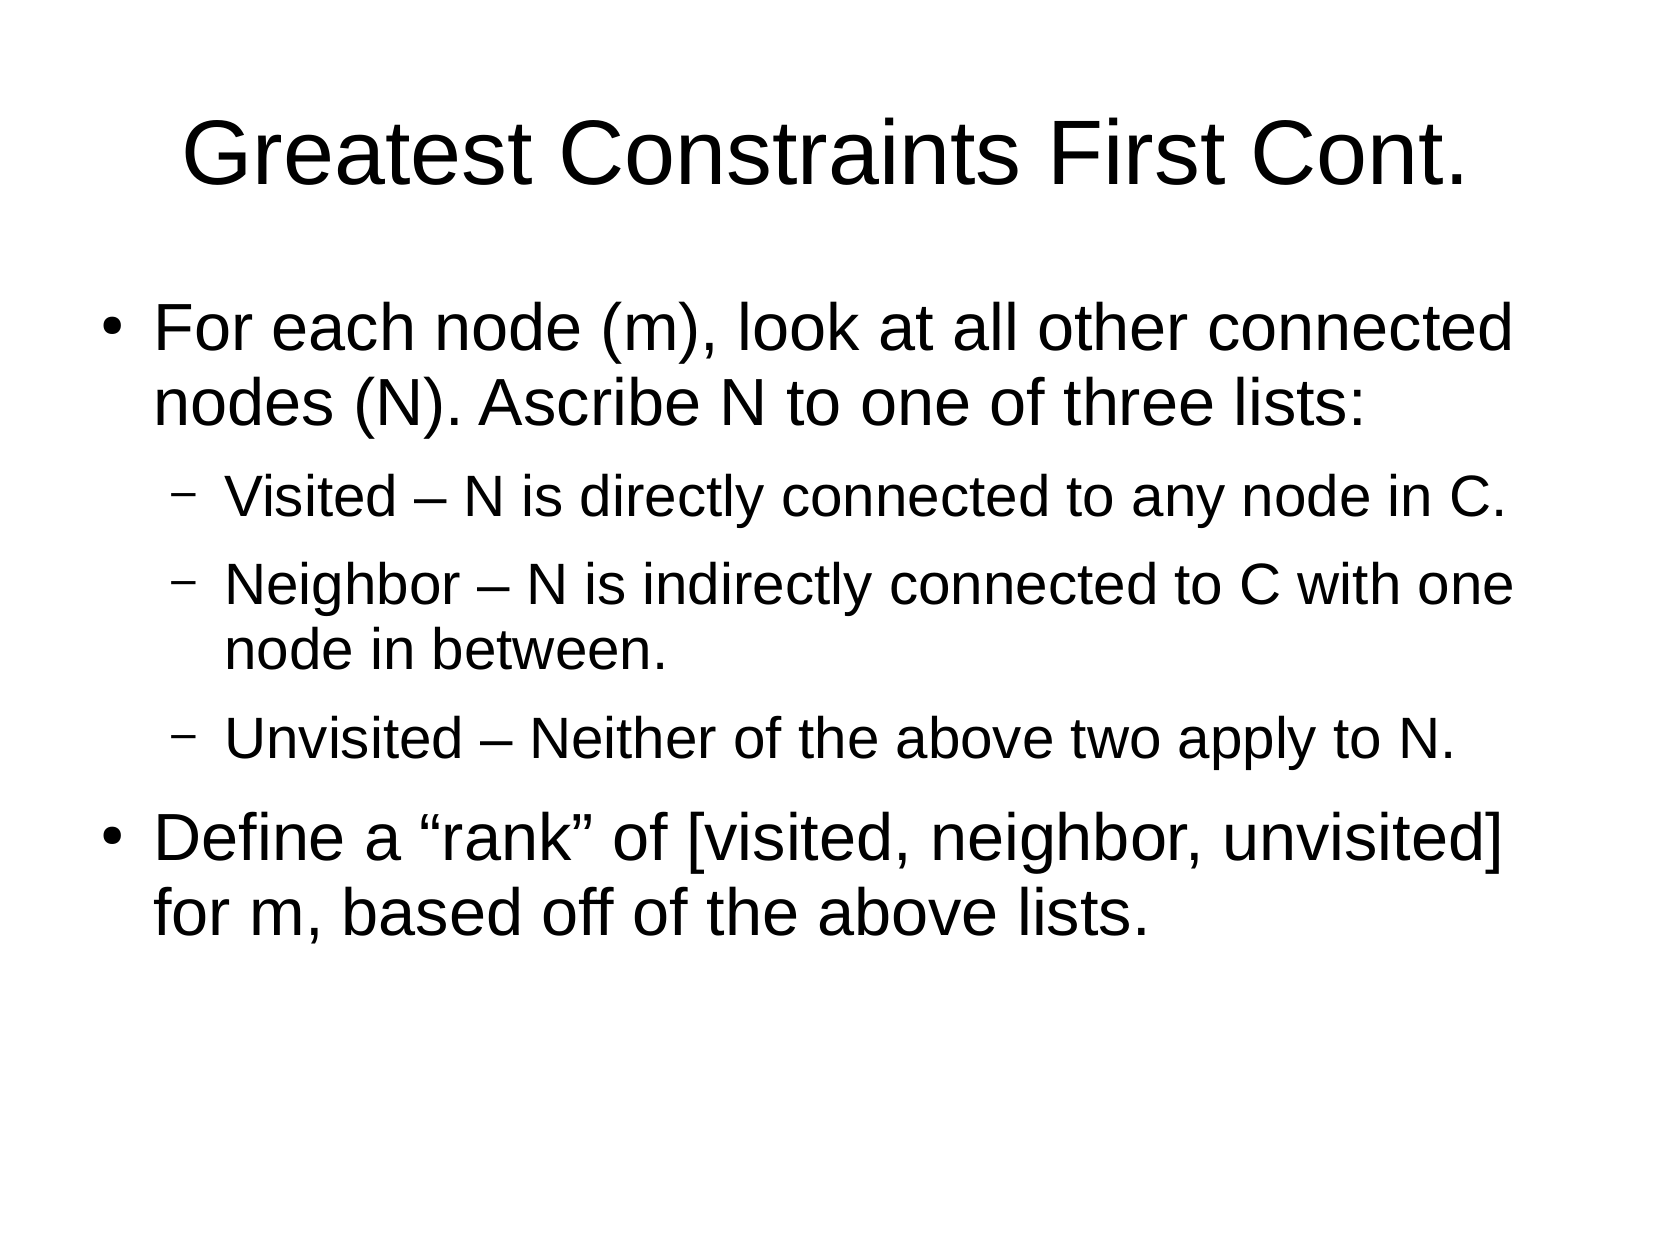

# Greatest Constraints First Cont.
For each node (m), look at all other connected nodes (N). Ascribe N to one of three lists:
Visited – N is directly connected to any node in C.
Neighbor – N is indirectly connected to C with one node in between.
Unvisited – Neither of the above two apply to N.
Define a “rank” of [visited, neighbor, unvisited] for m, based off of the above lists.